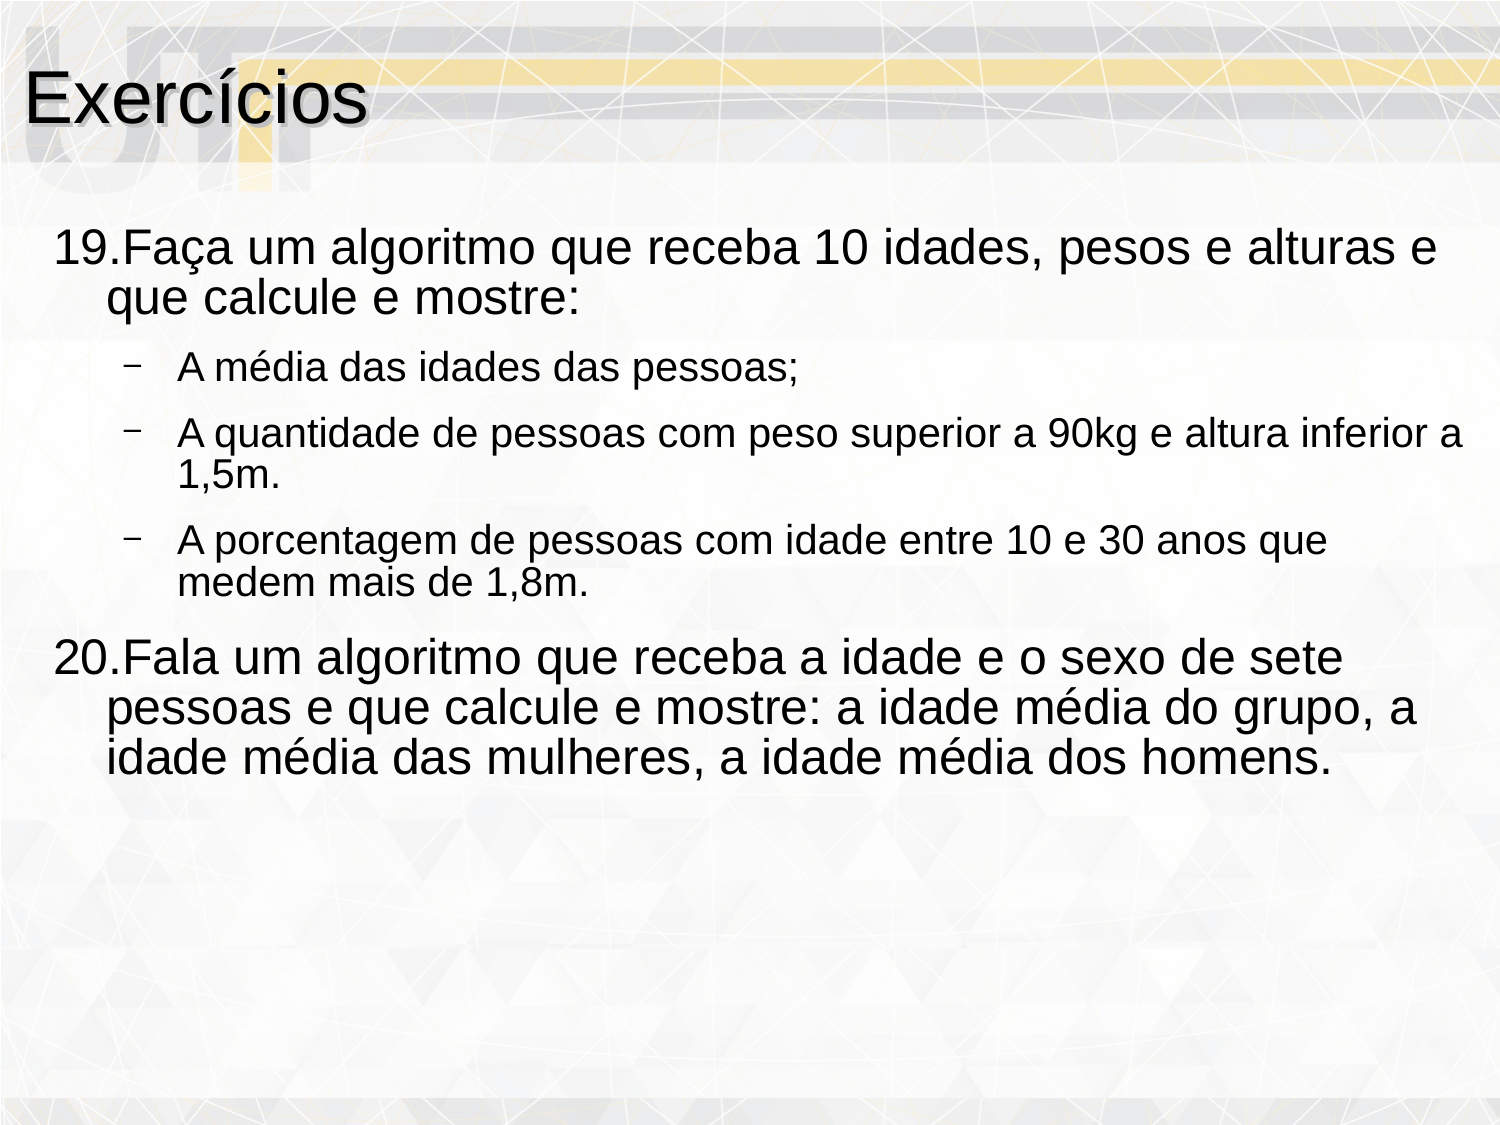

# Exercícios
Faça um algoritmo que receba 10 idades, pesos e alturas e que calcule e mostre:
A média das idades das pessoas;
A quantidade de pessoas com peso superior a 90kg e altura inferior a 1,5m.
A porcentagem de pessoas com idade entre 10 e 30 anos que medem mais de 1,8m.
Fala um algoritmo que receba a idade e o sexo de sete pessoas e que calcule e mostre: a idade média do grupo, a idade média das mulheres, a idade média dos homens.